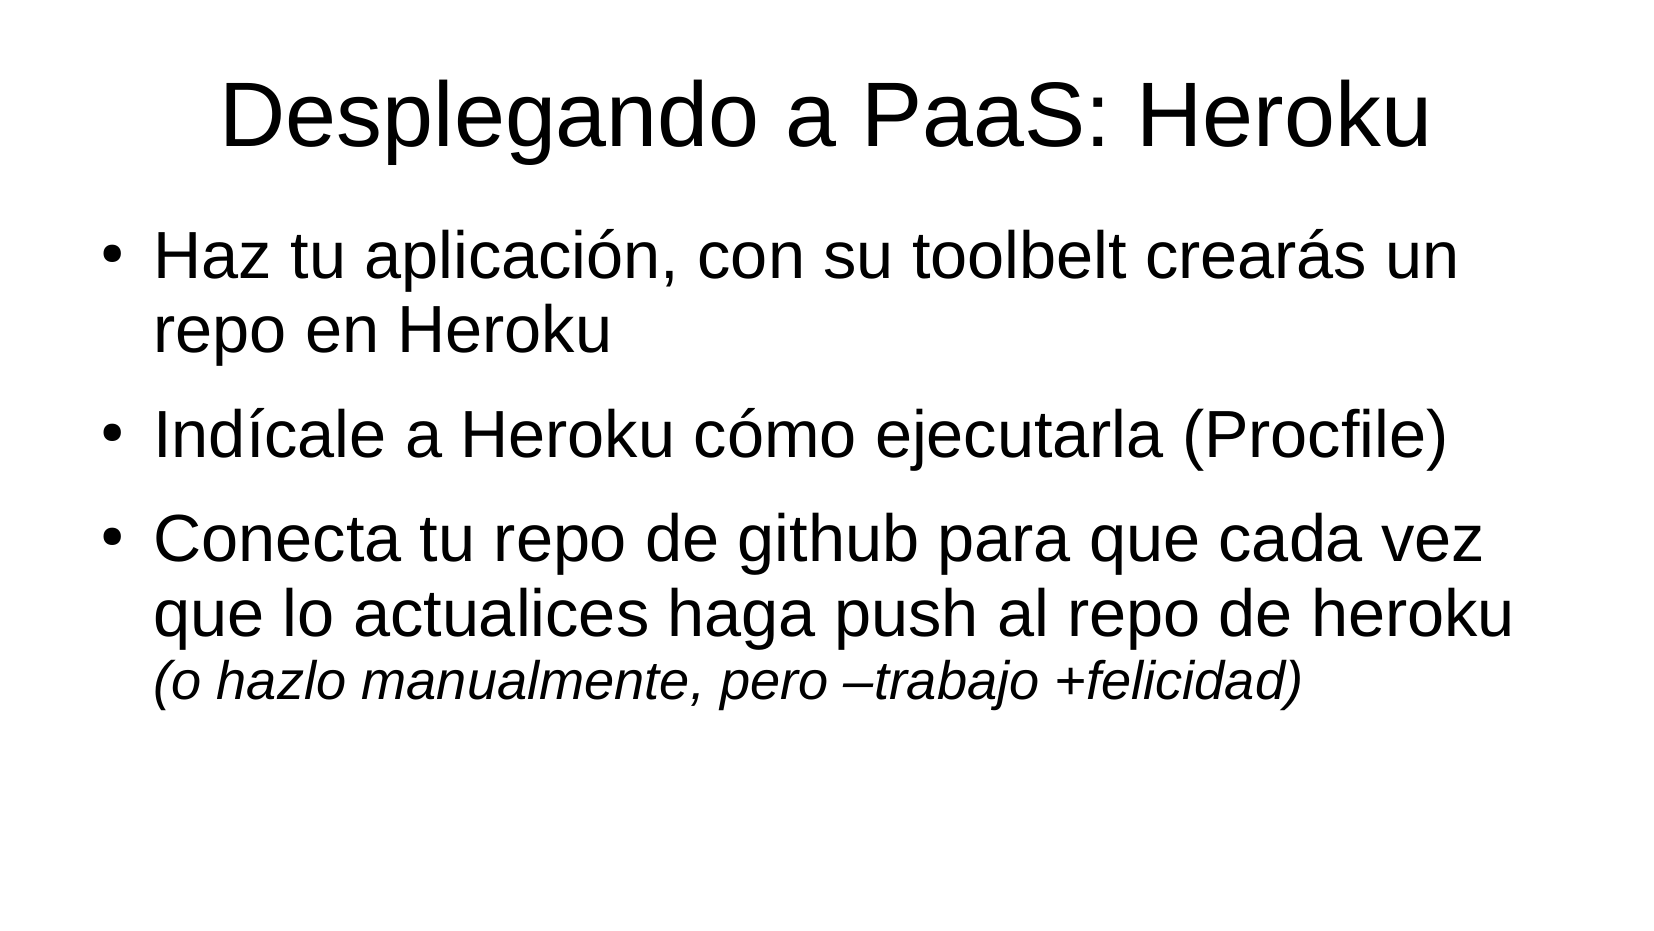

# Desplegando a PaaS: Heroku
Haz tu aplicación, con su toolbelt crearás un repo en Heroku
Indícale a Heroku cómo ejecutarla (Procfile)
Conecta tu repo de github para que cada vez que lo actualices haga push al repo de heroku (o hazlo manualmente, pero –trabajo +felicidad)